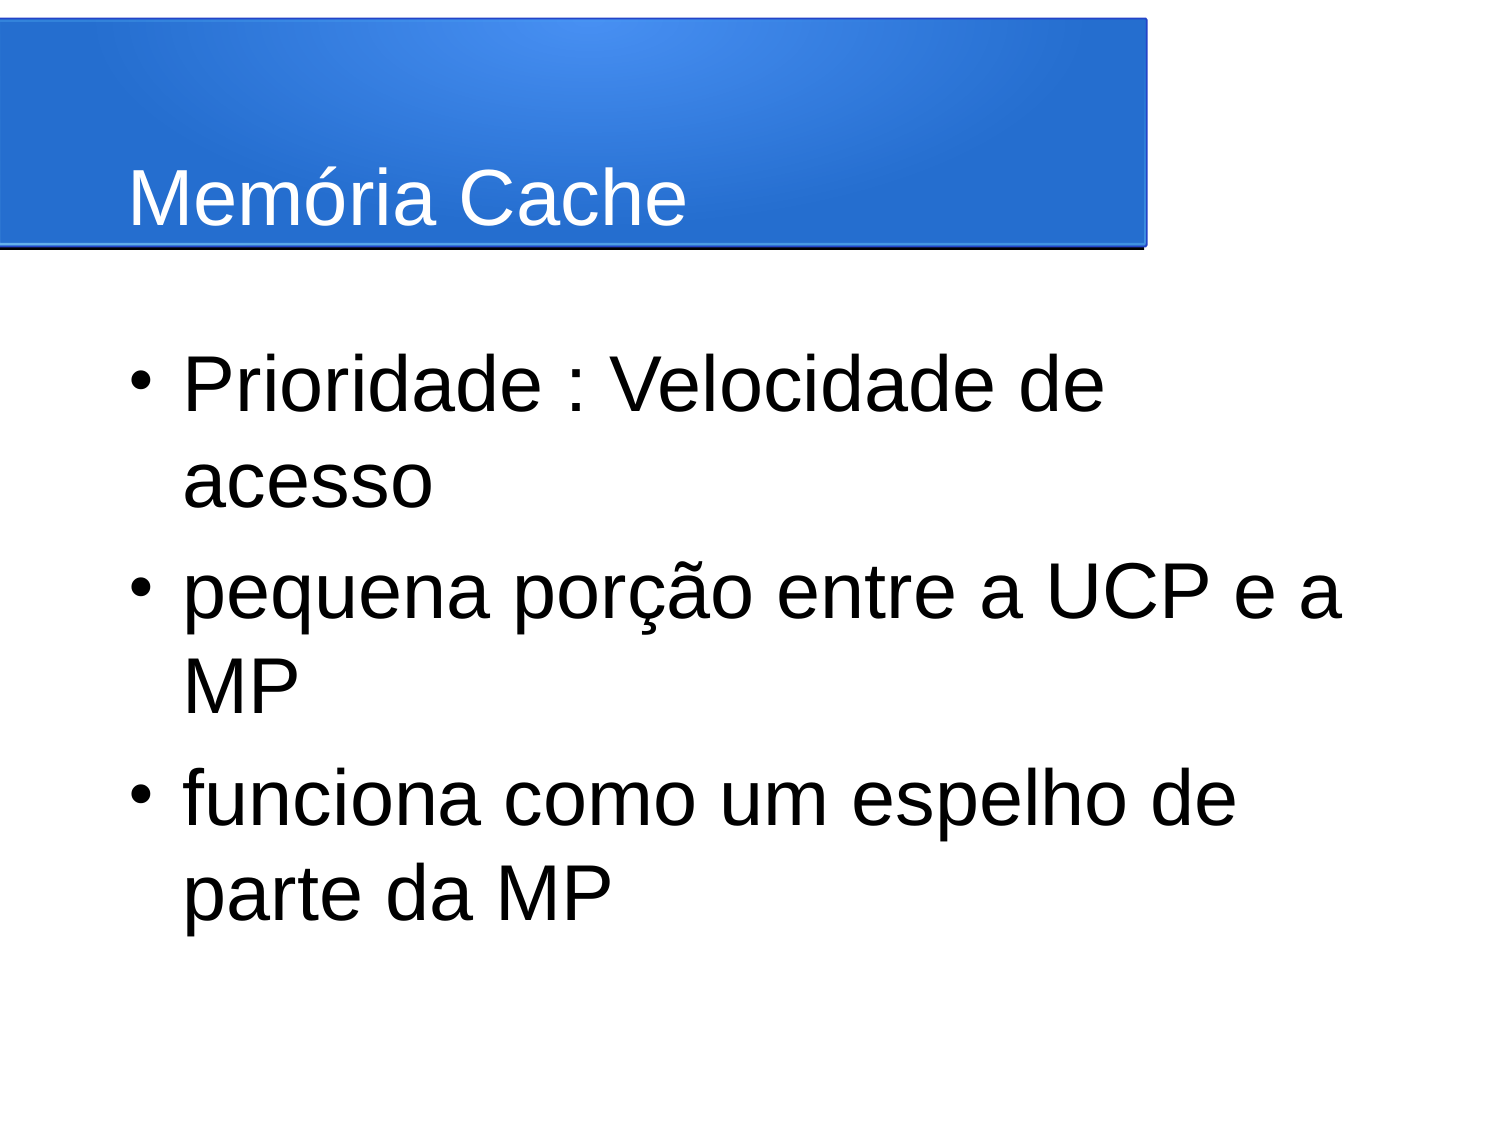

# Memória Cache
Prioridade : Velocidade de acesso
pequena porção entre a UCP e a MP
funciona como um espelho de parte da MP